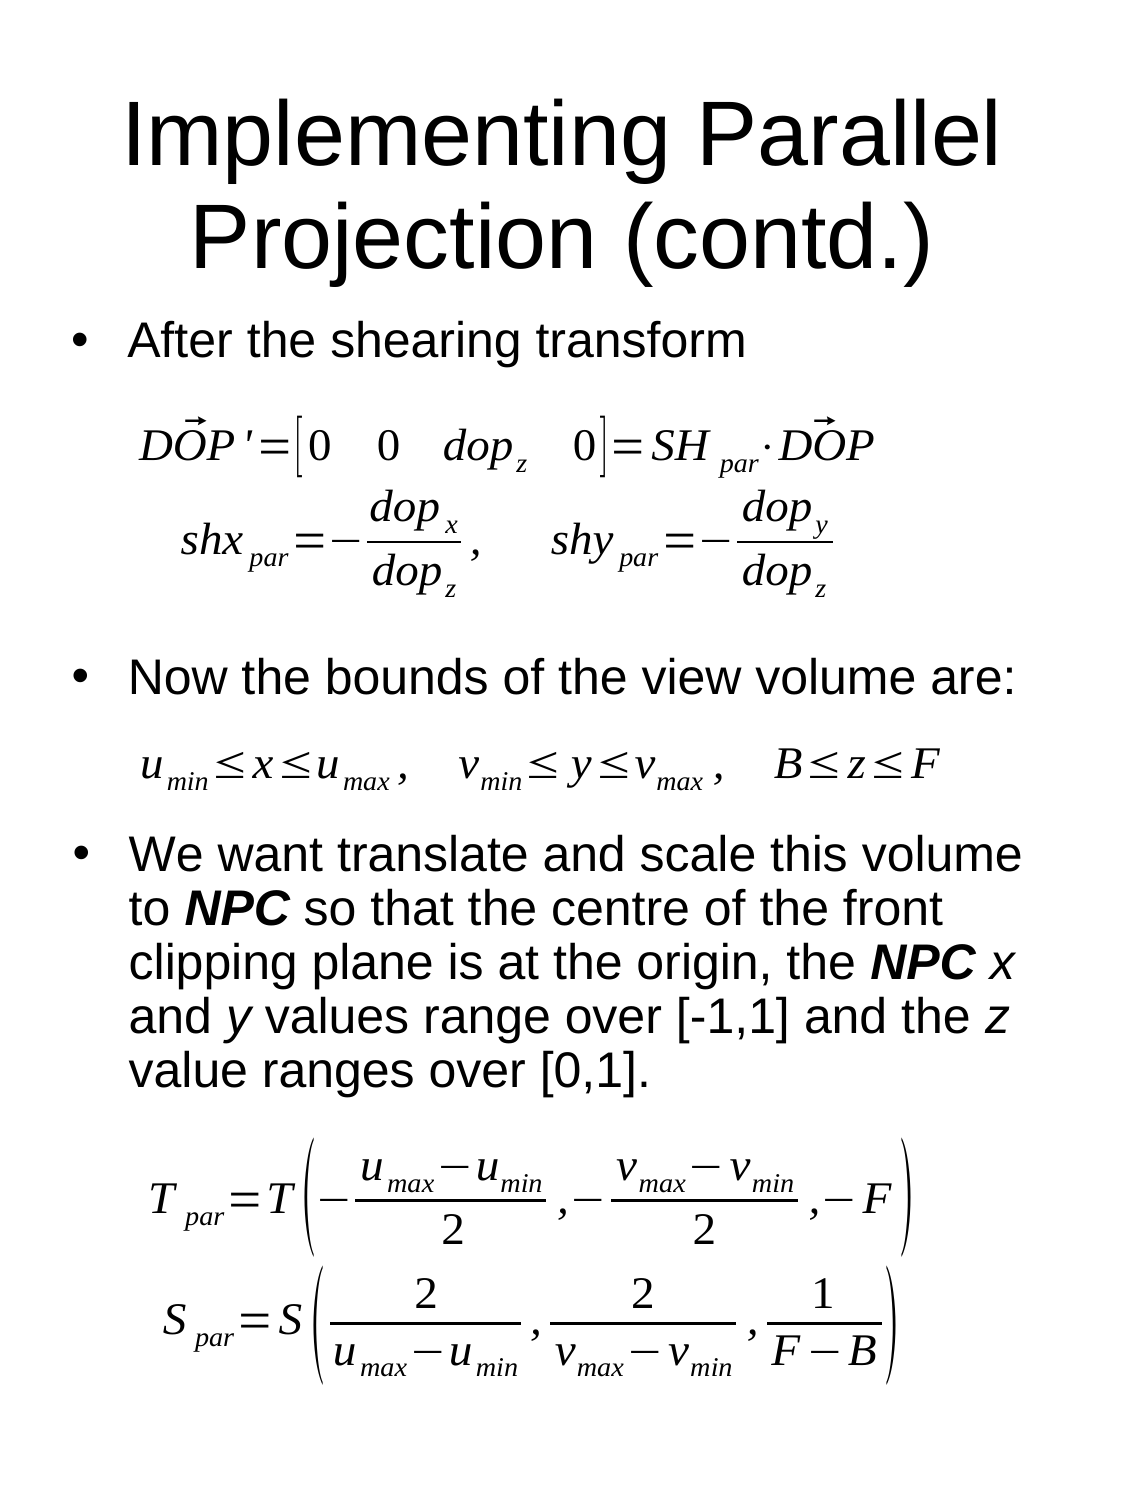

# Implementing Parallel Projection (contd.)
After the shearing transform
Now the bounds of the view volume are:
We want translate and scale this volume to NPC so that the centre of the front clipping plane is at the origin, the NPC x and y values range over [-1,1] and the z value ranges over [0,1].